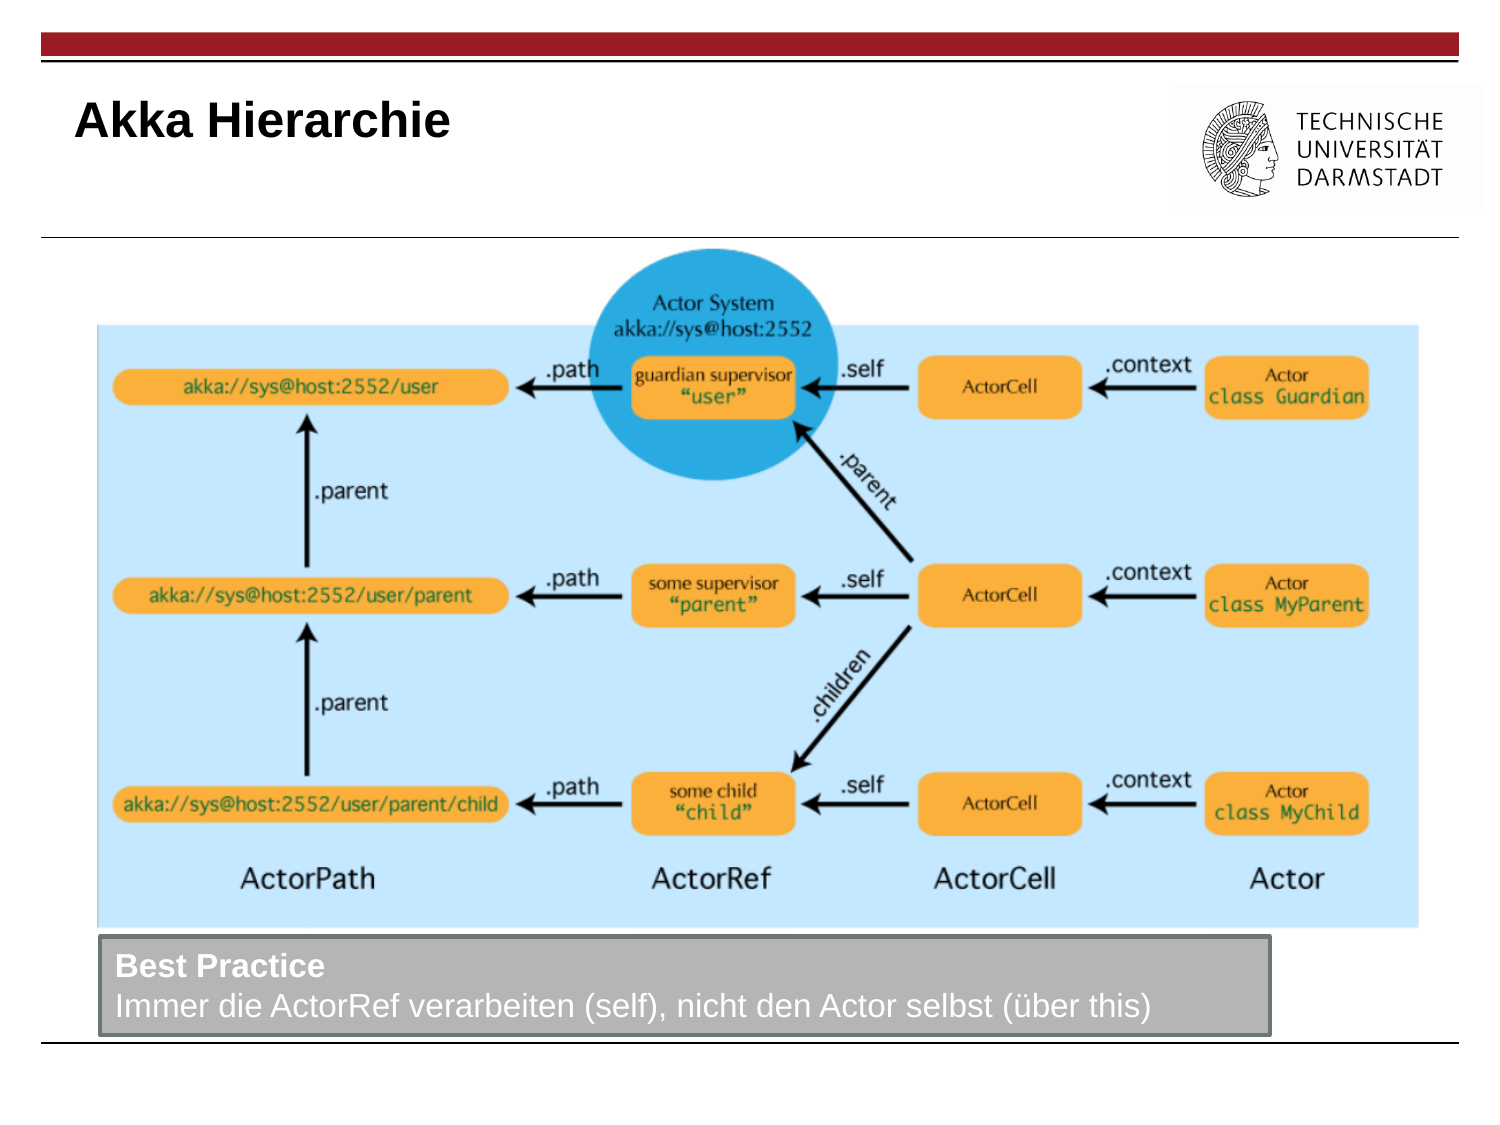

# Akka Hierarchie
Best Practice
Immer die ActorRef verarbeiten (self), nicht den Actor selbst (über this)